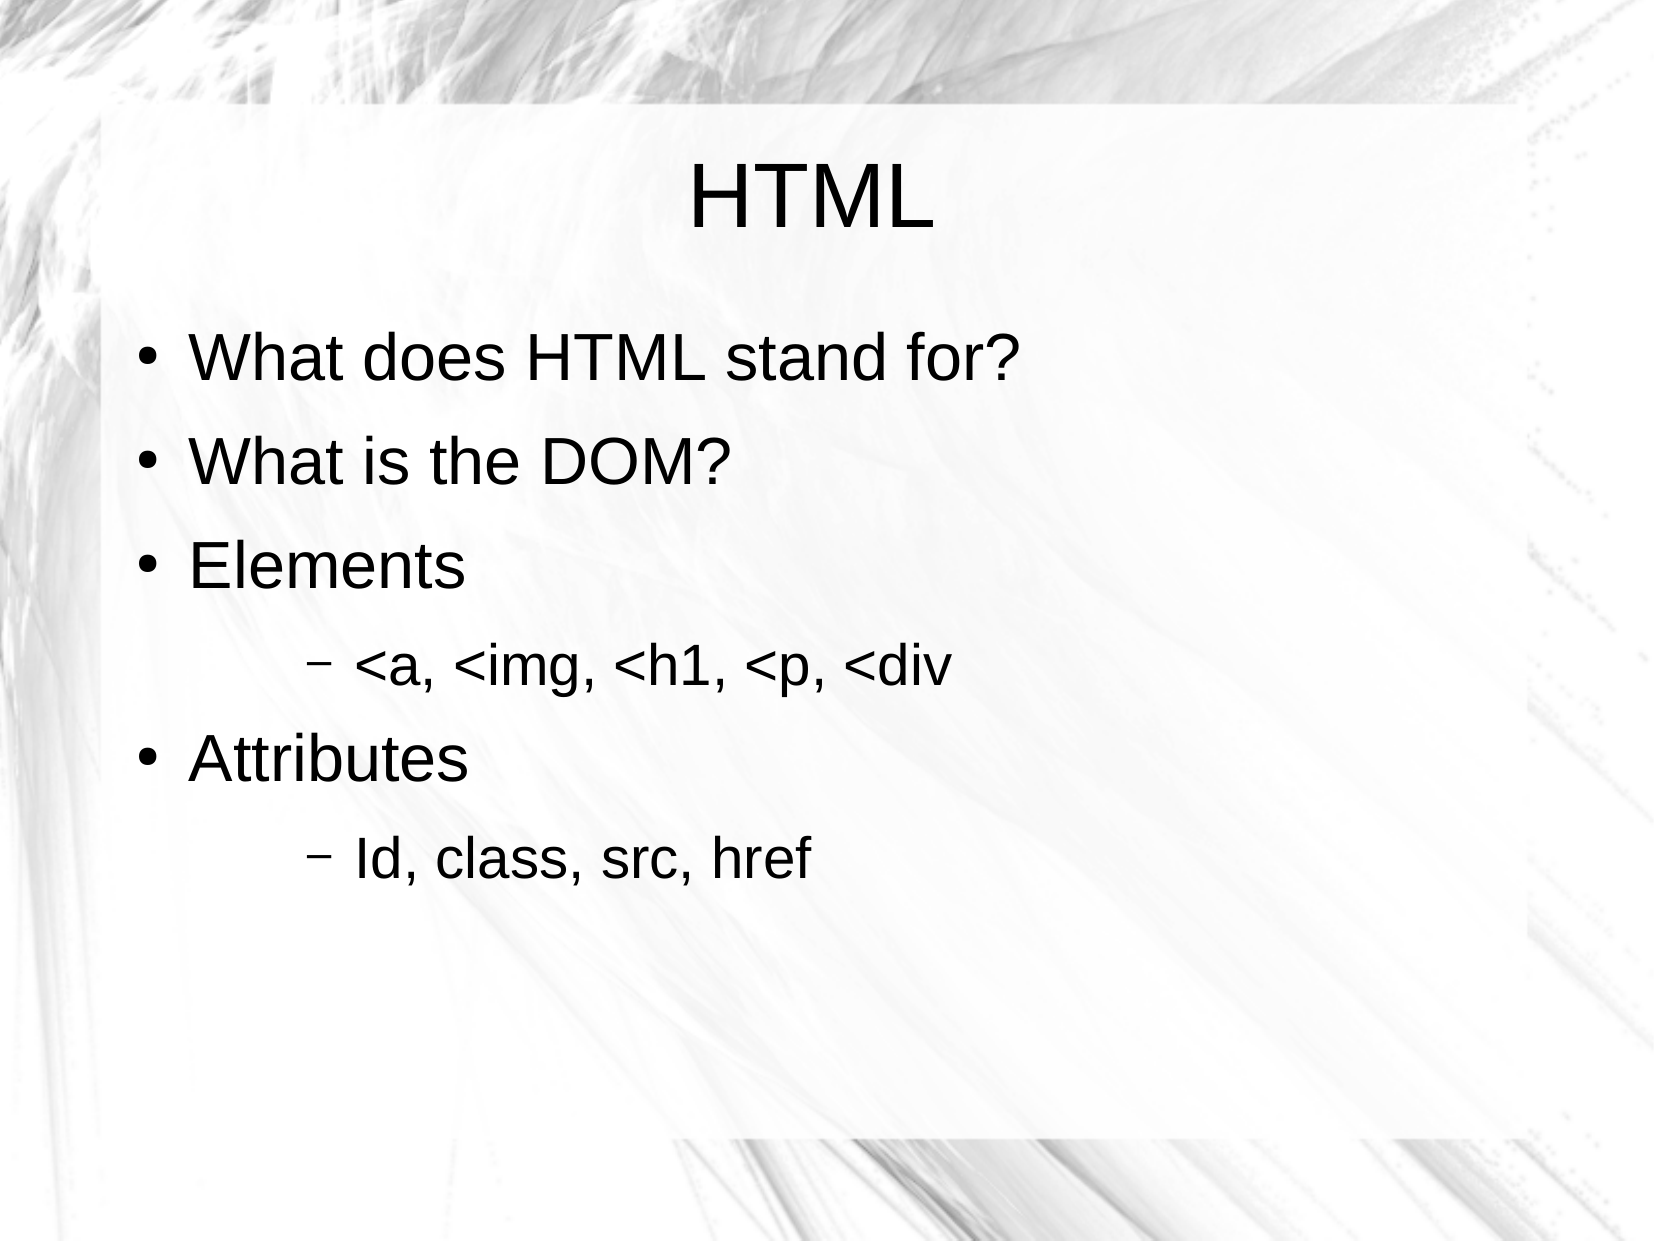

# HTML
What does HTML stand for?
What is the DOM?
Elements
<a, <img, <h1, <p, <div
Attributes
Id, class, src, href